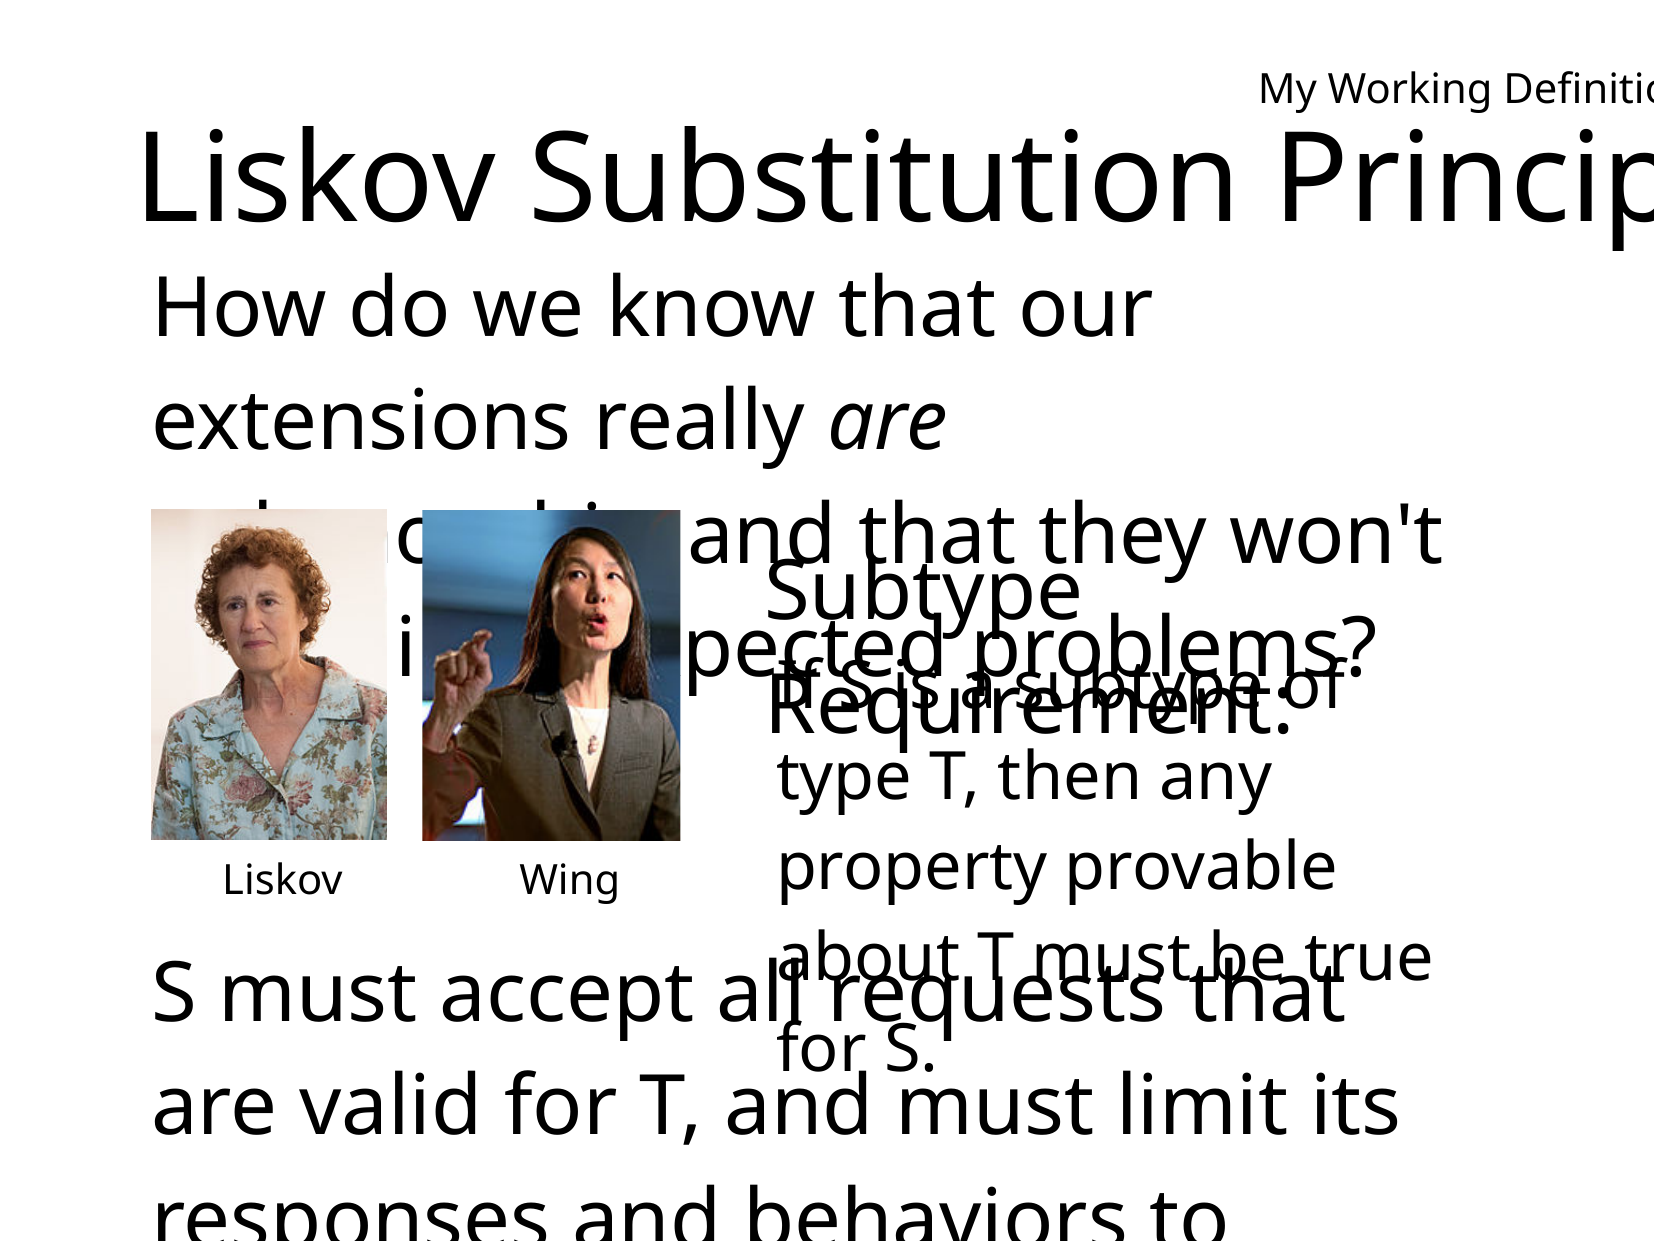

My Working Definition
Liskov Substitution Principle
How do we know that our extensions really are polymorphic, and that they won't result in unexpected problems?
Liskov
Wing
Subtype Requirement:
If S is a subtype of type T, then any property provable about T must be true for S.
S must accept all requests that are valid for T, and must limit its responses and behaviors to those that are valid for T.